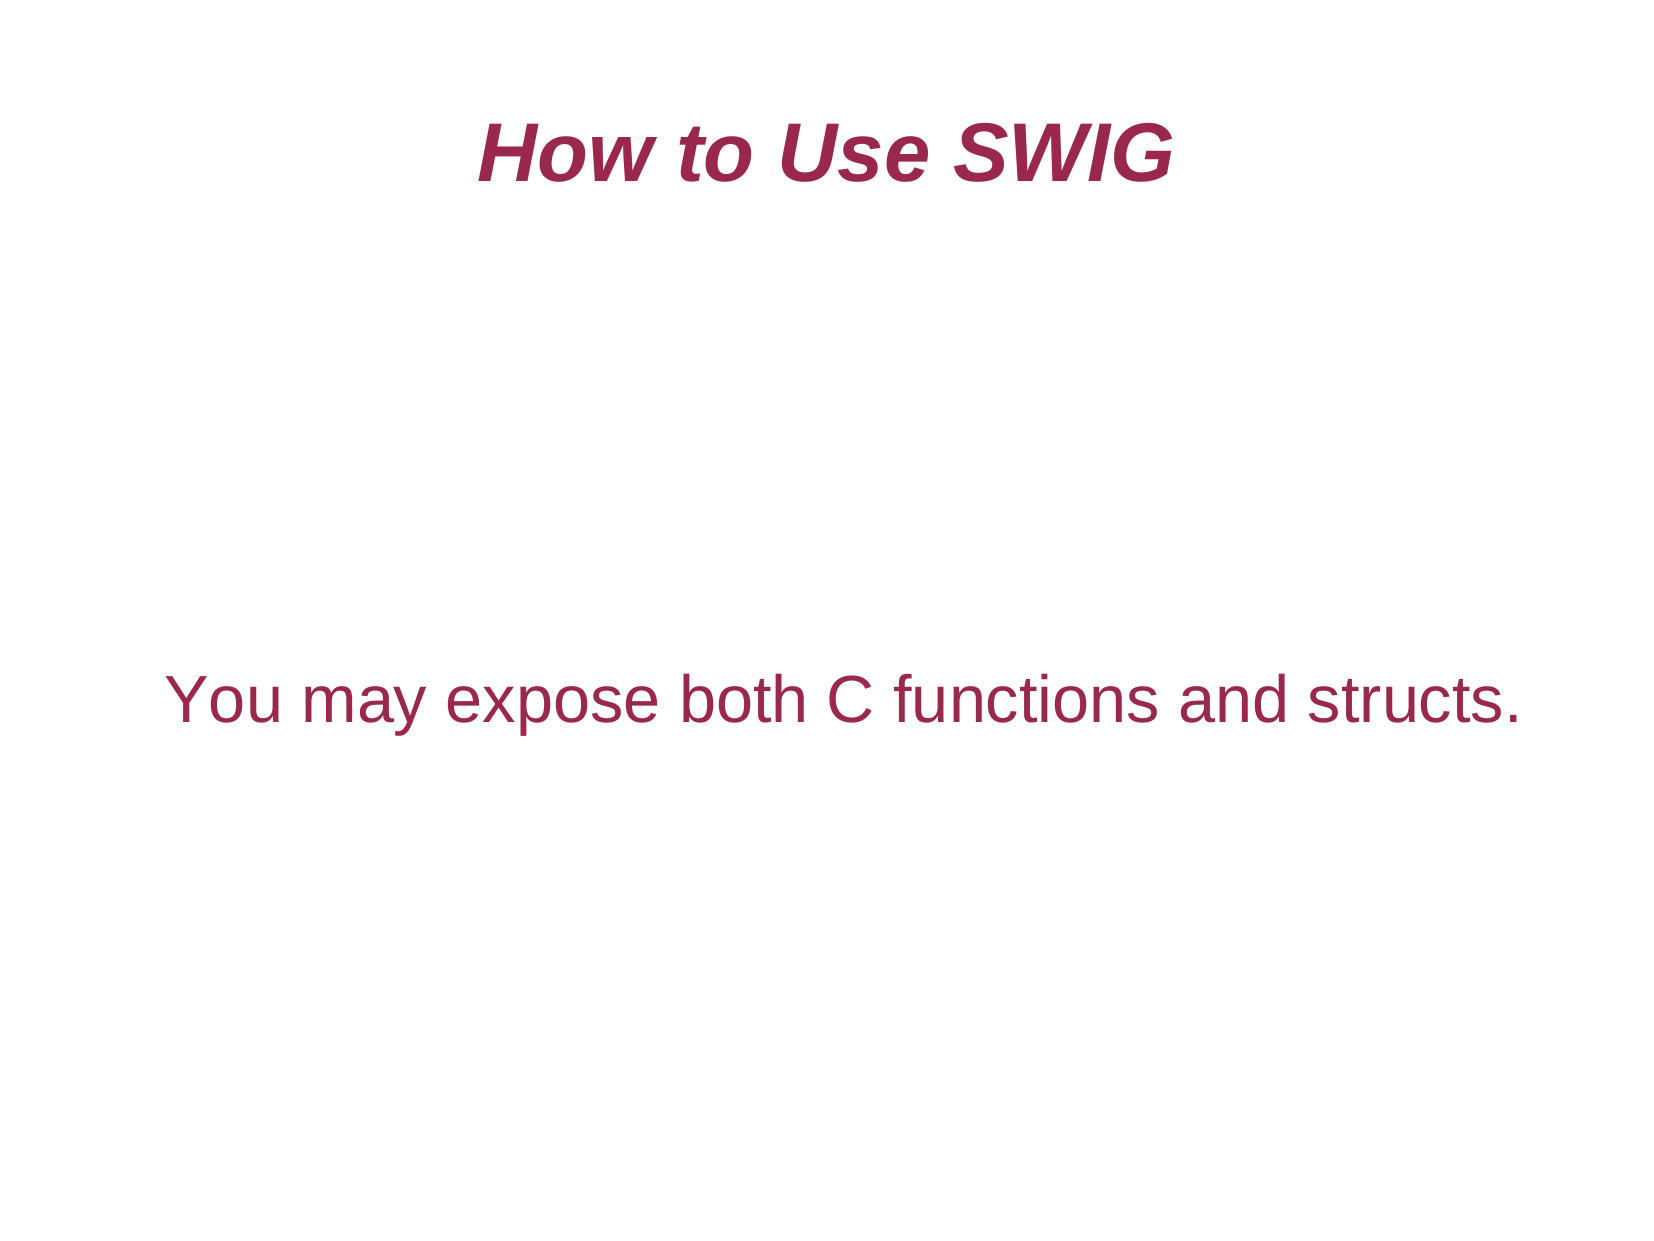

# How to Use SWIG
You may expose both C functions and structs.